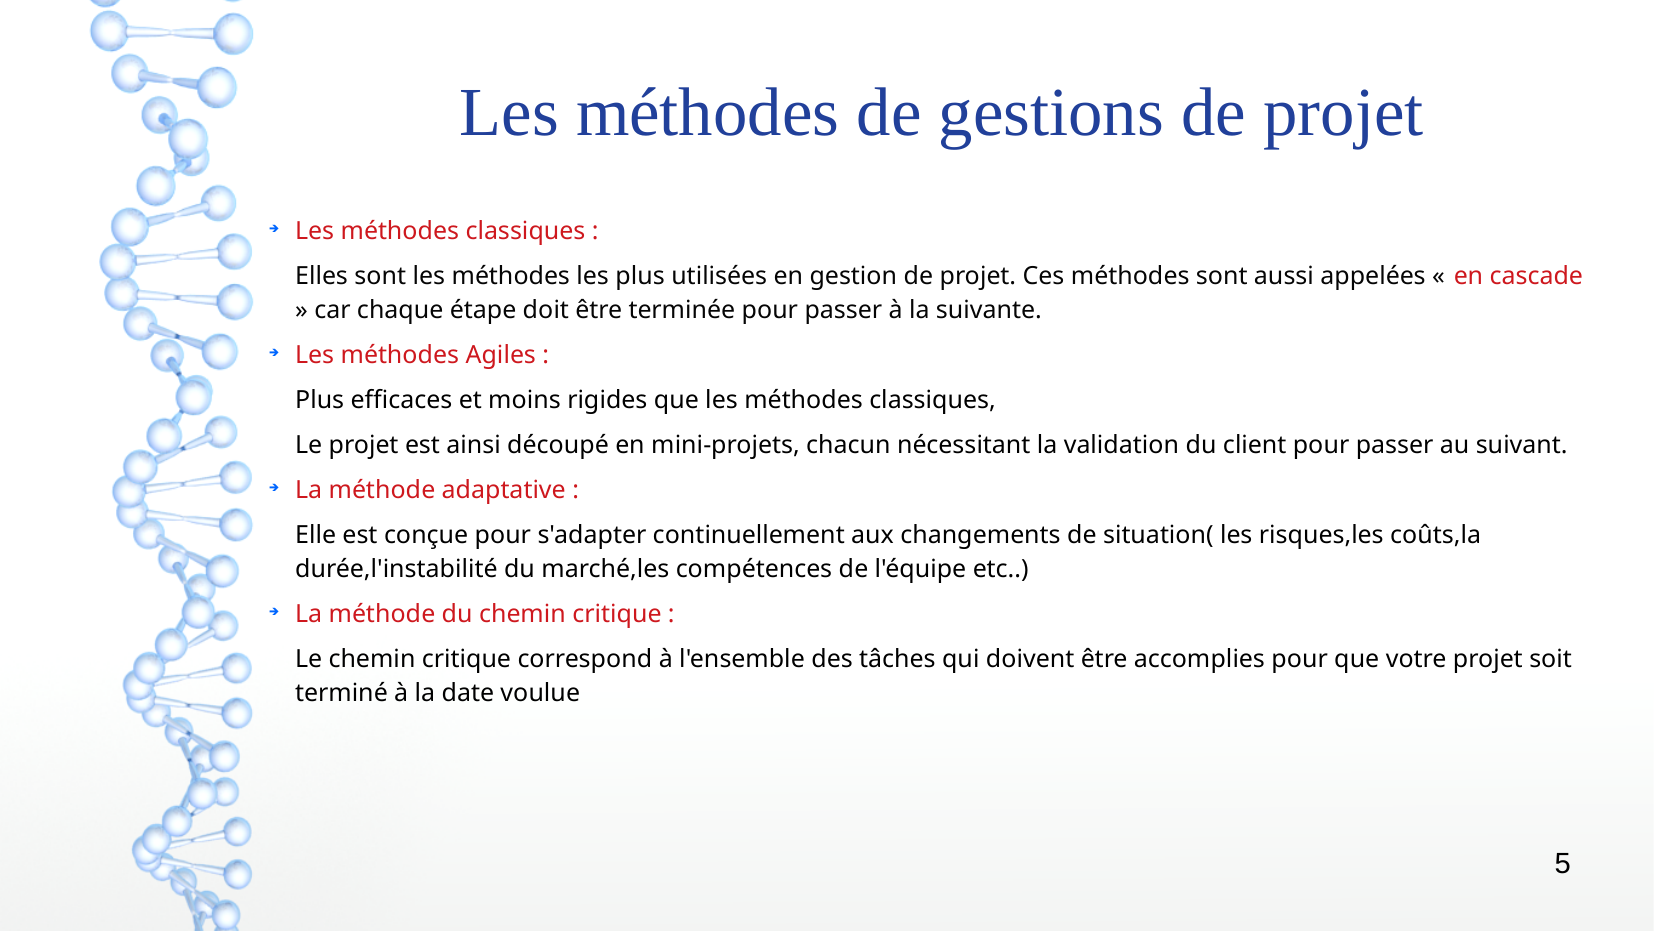

# Les méthodes de gestions de projet
Les méthodes classiques :
Elles sont les méthodes les plus utilisées en gestion de projet. Ces méthodes sont aussi appelées « en cascade » car chaque étape doit être terminée pour passer à la suivante.
Les méthodes Agiles :
Plus efficaces et moins rigides que les méthodes classiques,
Le projet est ainsi découpé en mini-projets, chacun nécessitant la validation du client pour passer au suivant.
La méthode adaptative :
Elle est conçue pour s'adapter continuellement aux changements de situation( les risques,les coûts,la durée,l'instabilité du marché,les compétences de l'équipe etc..)
La méthode du chemin critique :
Le chemin critique correspond à l'ensemble des tâches qui doivent être accomplies pour que votre projet soit terminé à la date voulue
5